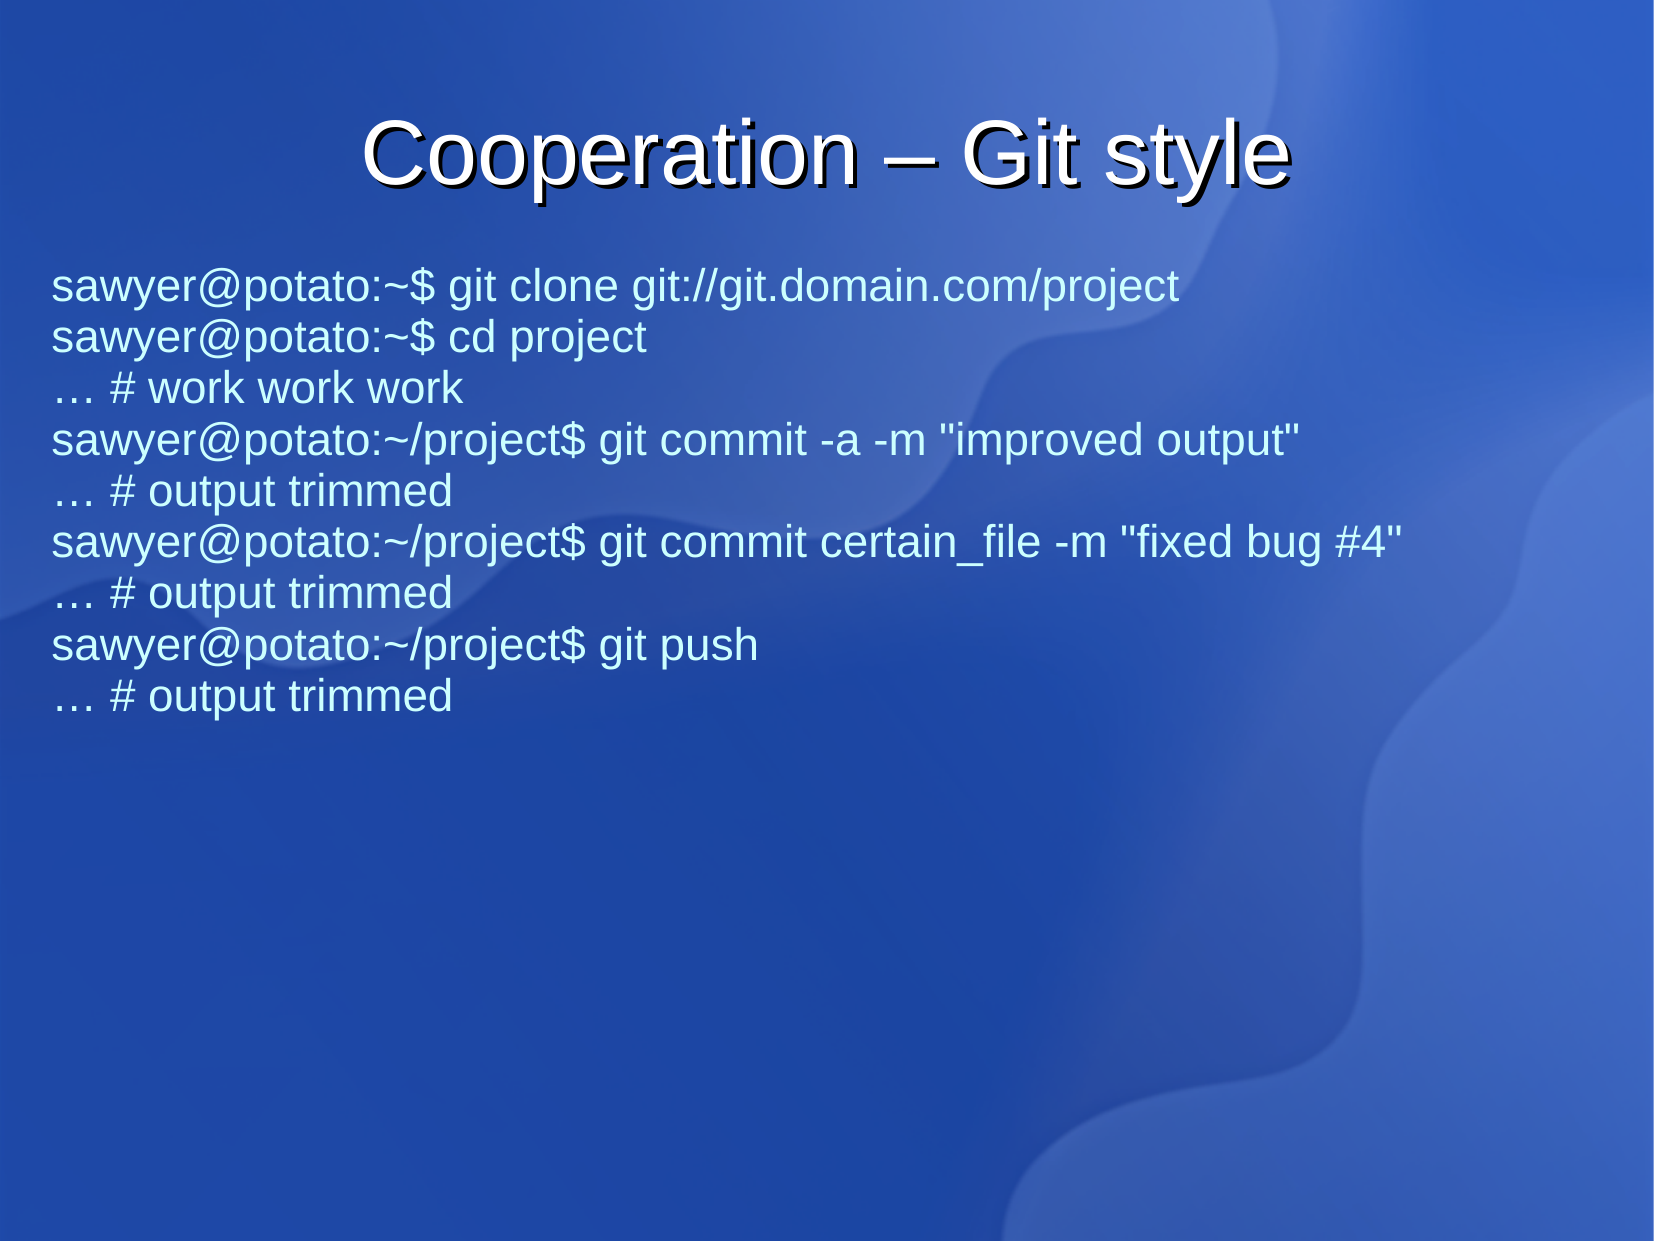

# Cooperation – Git style
sawyer@potato:~$ git clone git://git.domain.com/project
sawyer@potato:~$ cd project
… # work work work
sawyer@potato:~/project$ git commit -a -m "improved output"
… # output trimmed
sawyer@potato:~/project$ git commit certain_file -m "fixed bug #4"
… # output trimmed
sawyer@potato:~/project$ git push
… # output trimmed